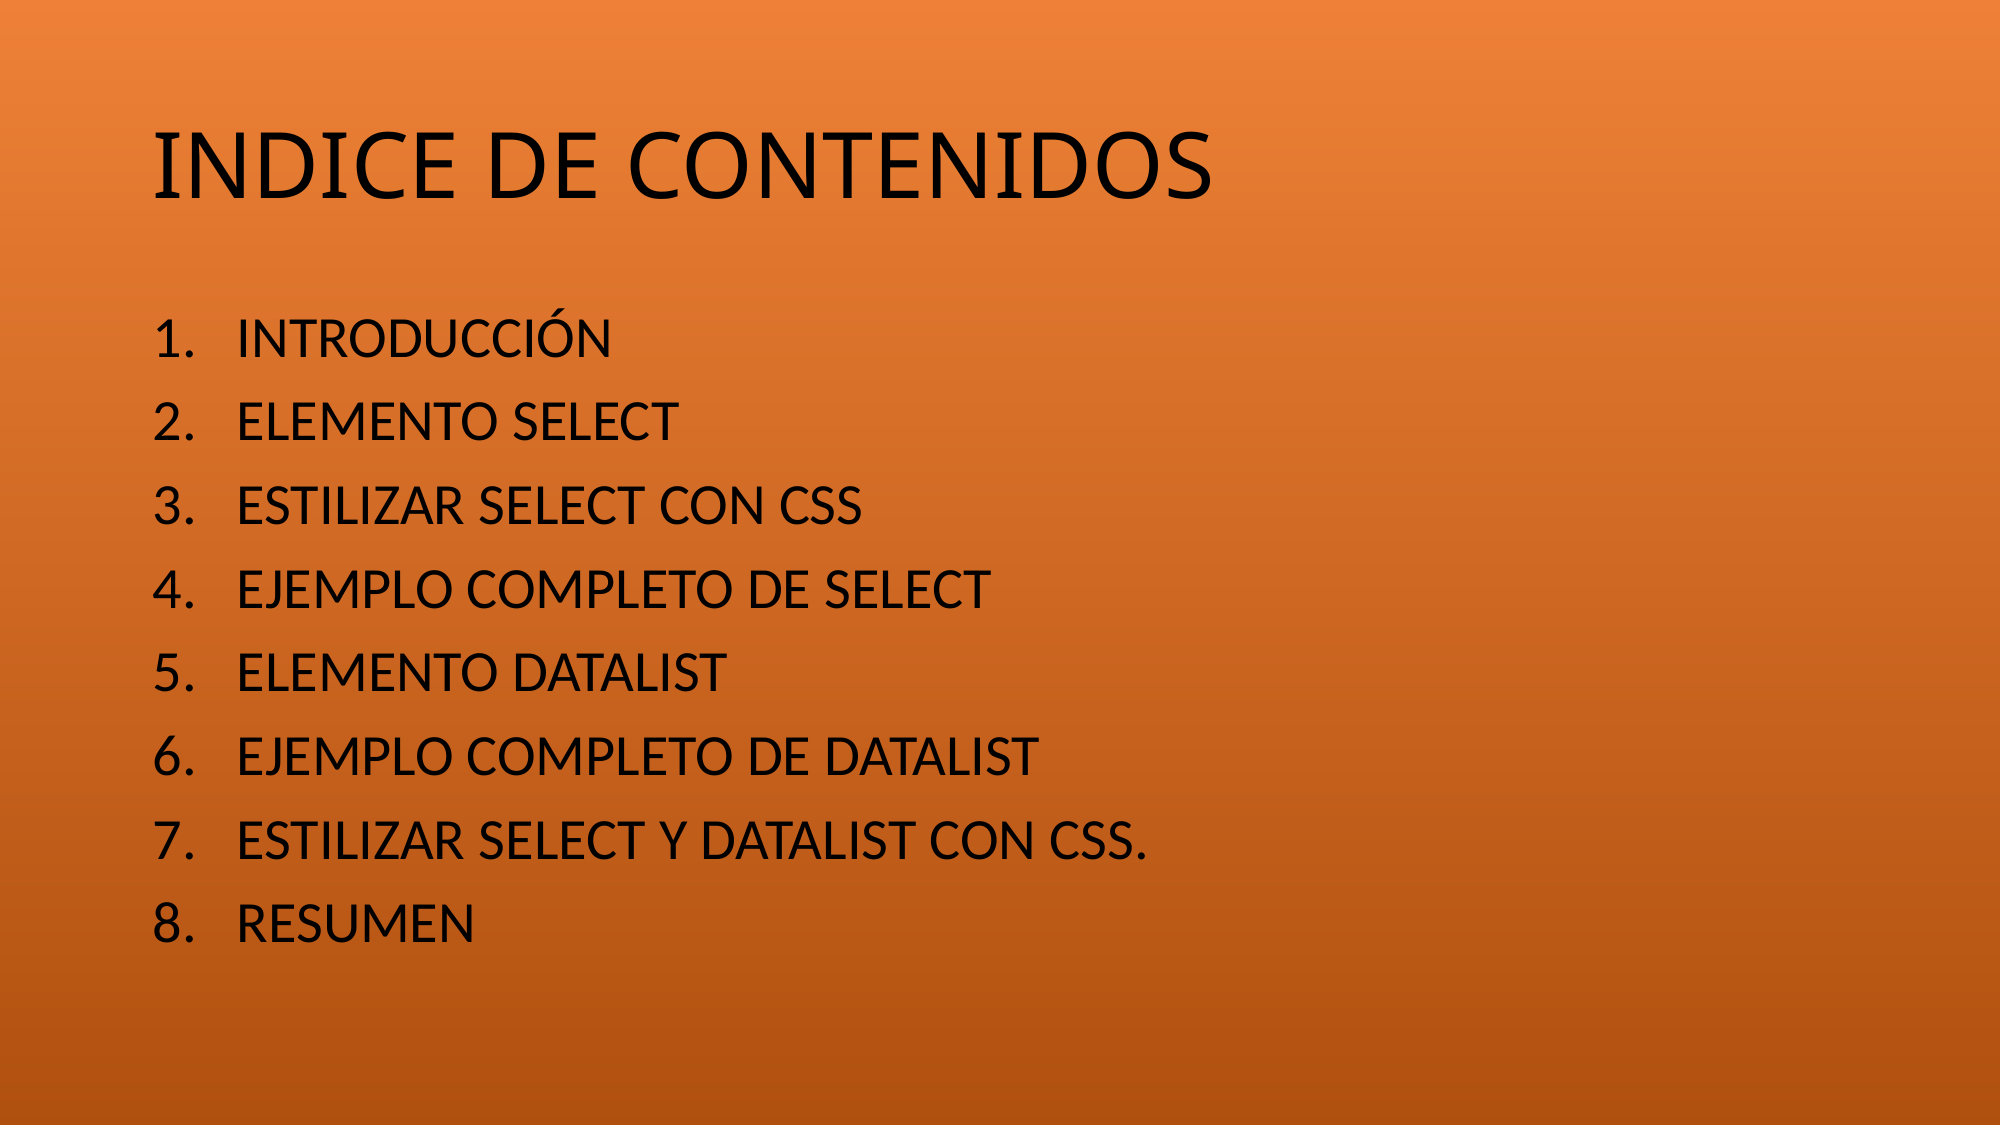

# INDICE DE CONTENIDOS
INTRODUCCIÓN
ELEMENTO SELECT
ESTILIZAR SELECT CON CSS
EJEMPLO COMPLETO DE SELECT
ELEMENTO DATALIST
EJEMPLO COMPLETO DE DATALIST
ESTILIZAR SELECT Y DATALIST CON CSS.
RESUMEN